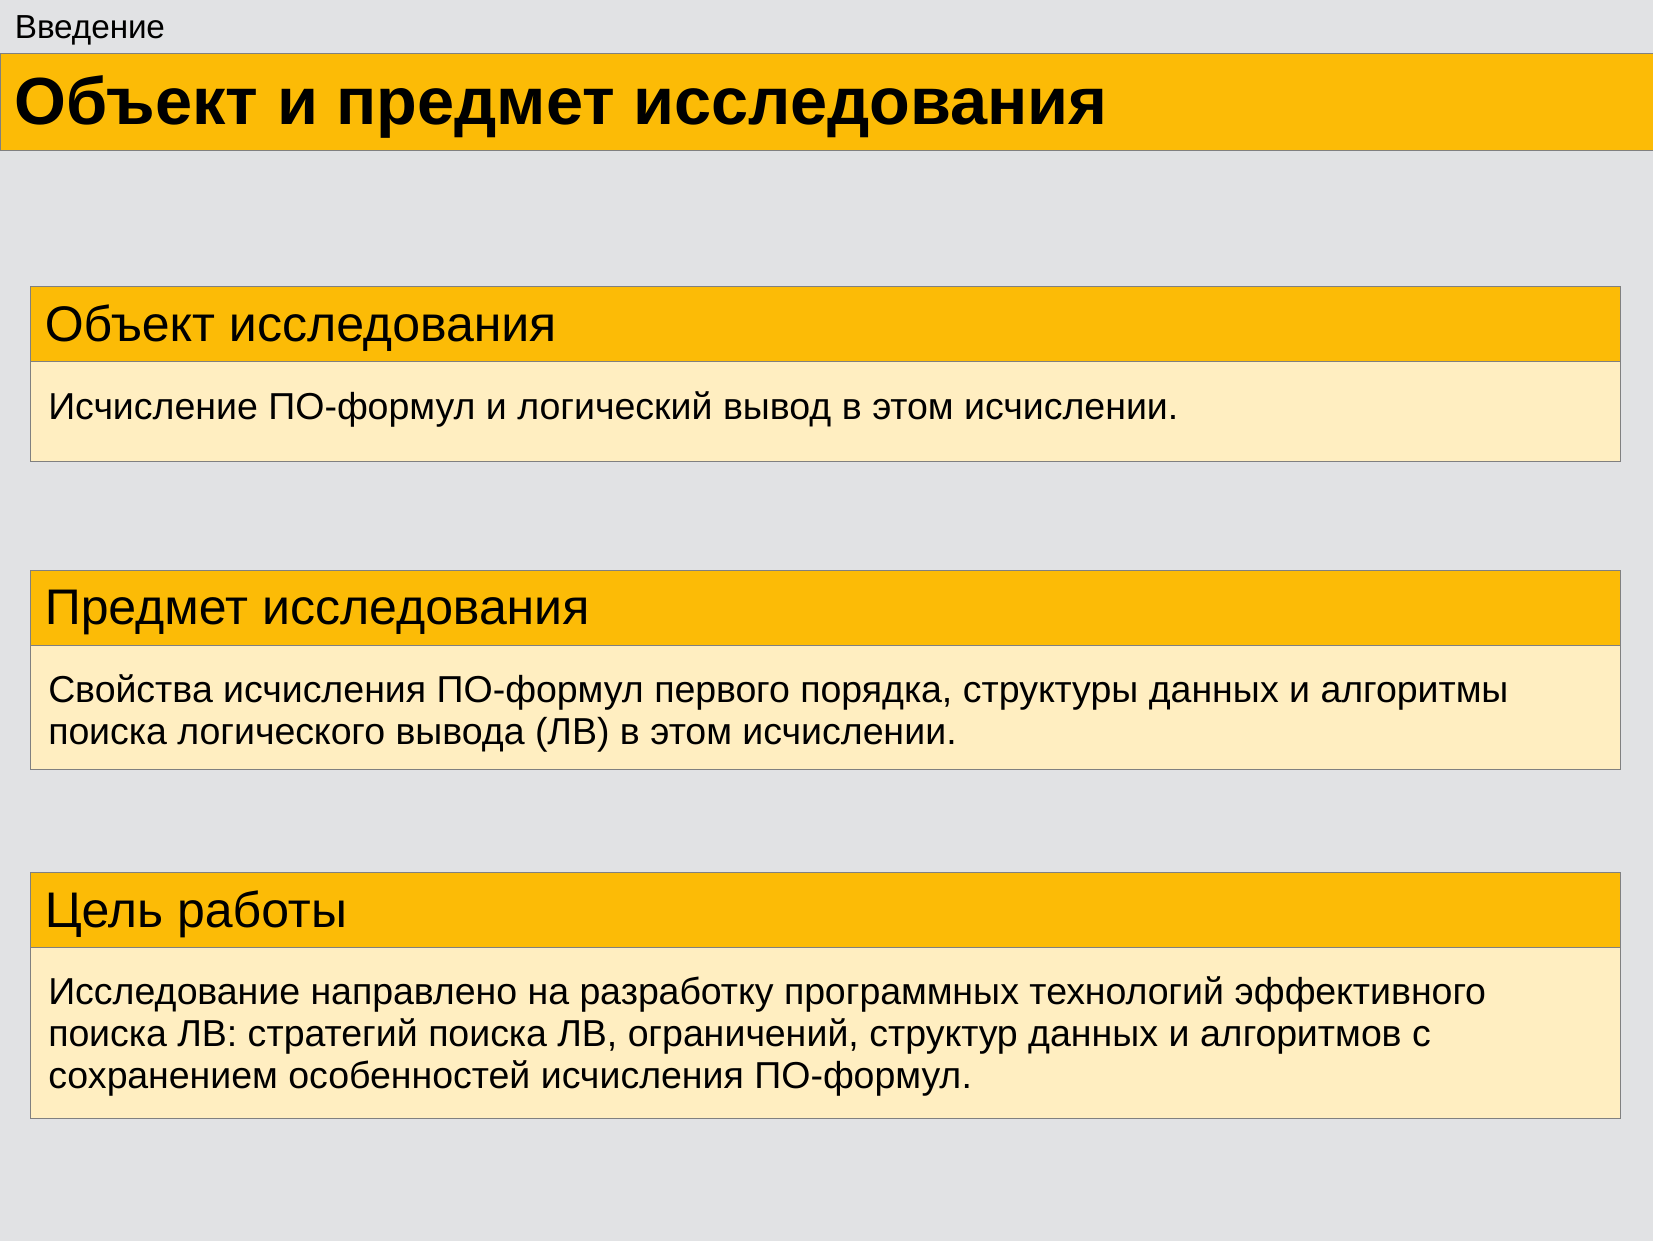

Введение
Объект и предмет исследования
Объект исследования
Исчисление ПО-формул и логический вывод в этом исчислении.
Предмет исследования
Свойства исчисления ПО-формул первого порядка, структуры данных и алгоритмы поиска логического вывода (ЛВ) в этом исчислении.
Цель работы
Исследование направлено на разработку программных технологий эффективного поиска ЛВ: стратегий поиска ЛВ, ограничений, структур данных и алгоритмов с сохранением особенностей исчисления ПО-формул.